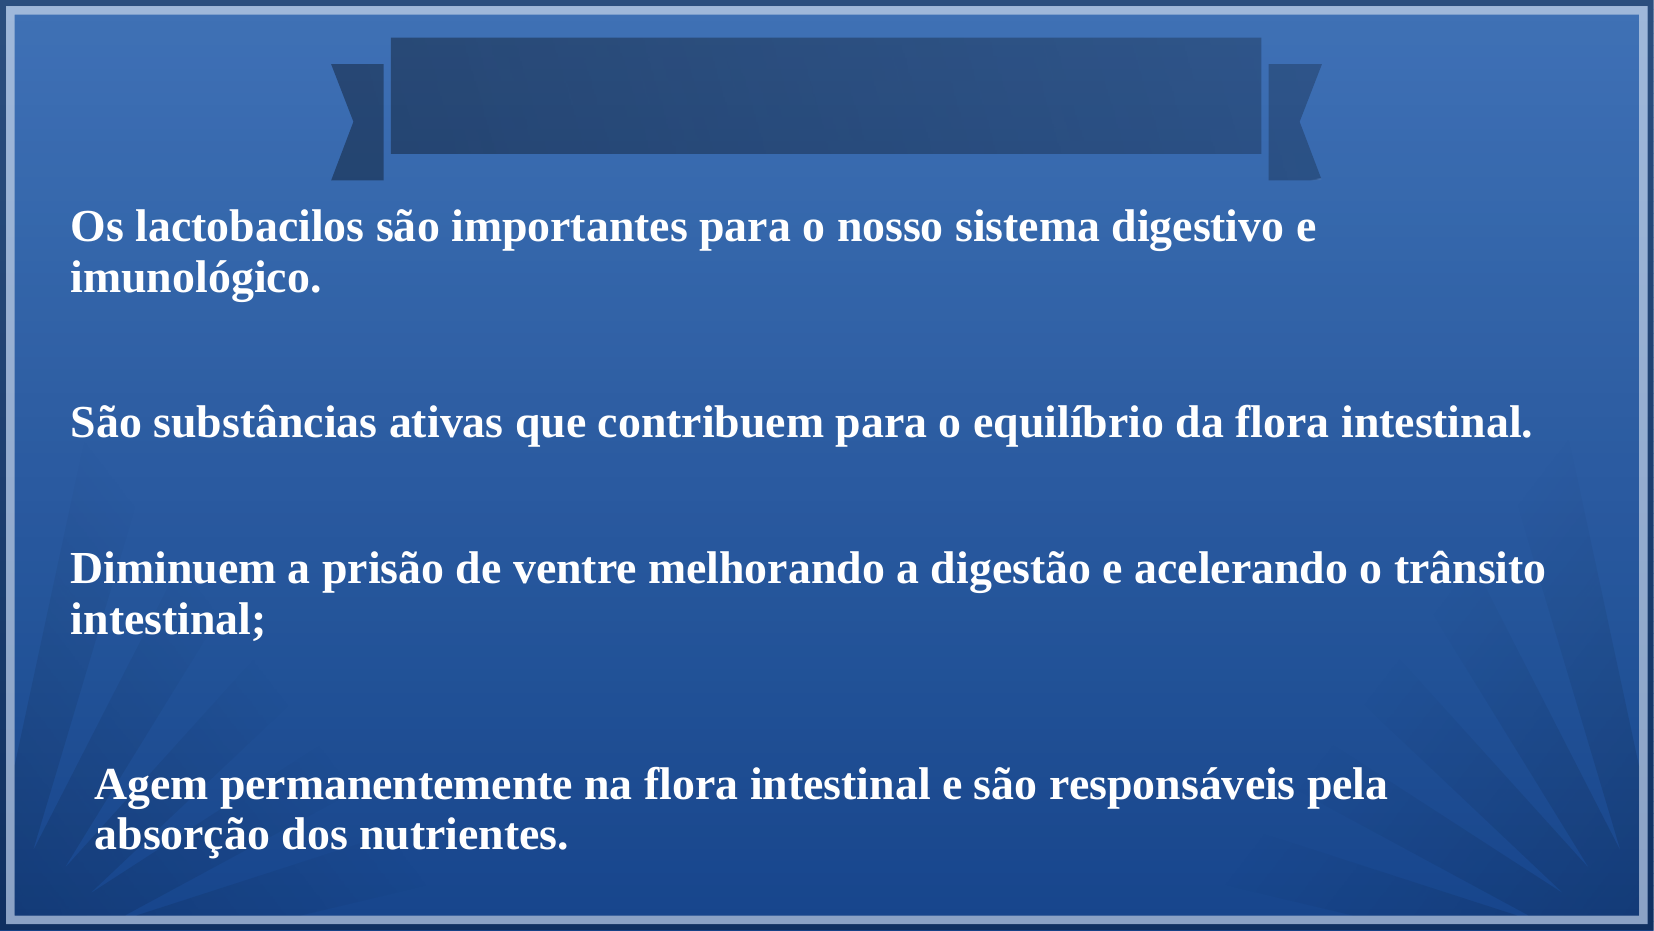

#
Os lactobacilos são importantes para o nosso sistema digestivo e imunológico.
São substâncias ativas que contribuem para o equilíbrio da flora intestinal.
Diminuem a prisão de ventre melhorando a digestão e acelerando o trânsito intestinal;
Agem permanentemente na flora intestinal e são responsáveis pela absorção dos nutrientes.